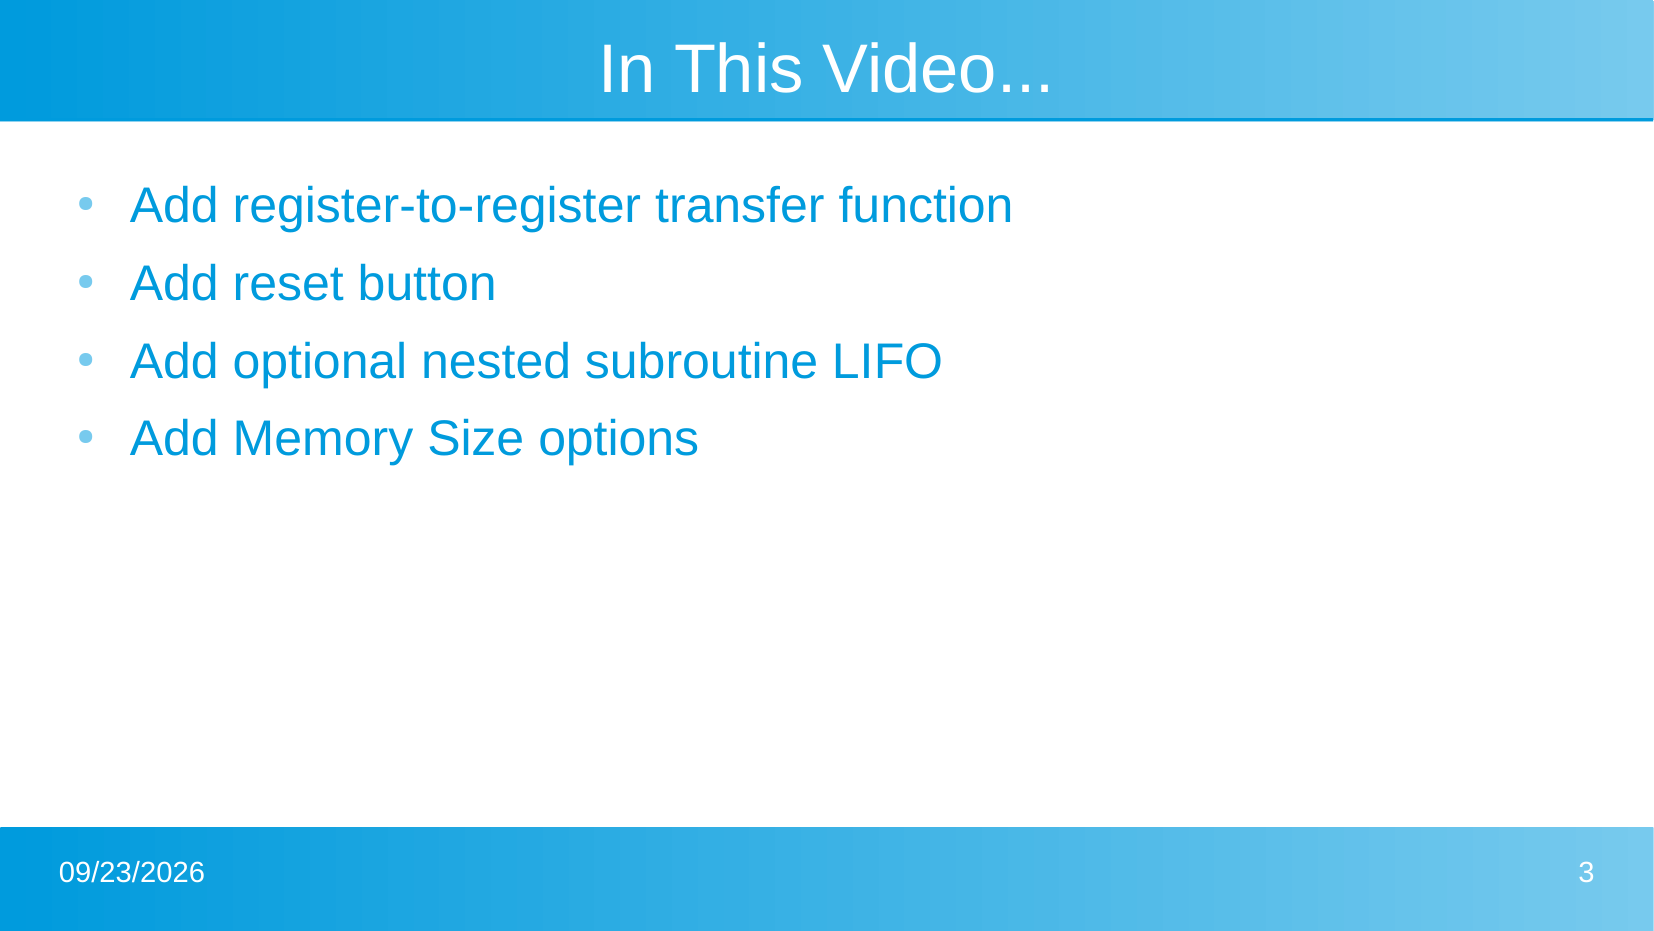

# In This Video...
Add register-to-register transfer function
Add reset button
Add optional nested subroutine LIFO
Add Memory Size options
3